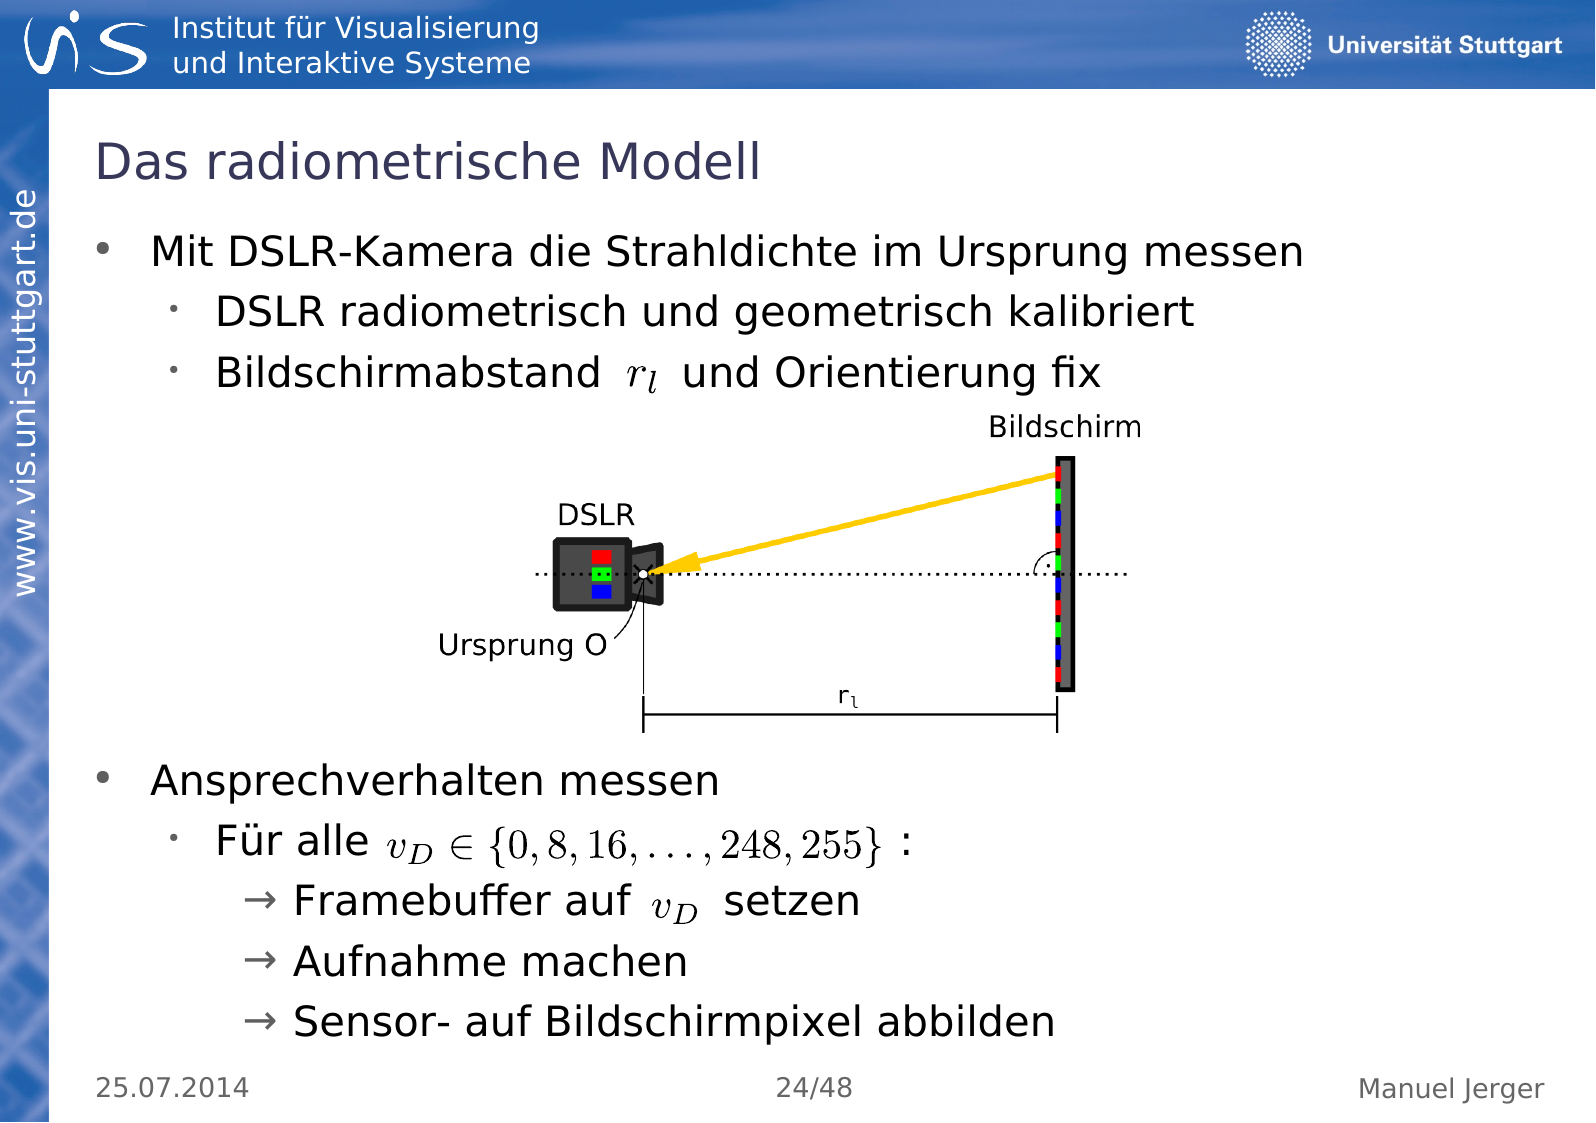

# Das radiometrische Modell
Mit DSLR-Kamera die Strahldichte im Ursprung messen
DSLR radiometrisch und geometrisch kalibriert
Bildschirmabstand und Orientierung fix
Ansprechverhalten messen
Für alle :
 Framebuffer auf setzen
 Aufnahme machen
 Sensor- auf Bildschirmpixel abbilden